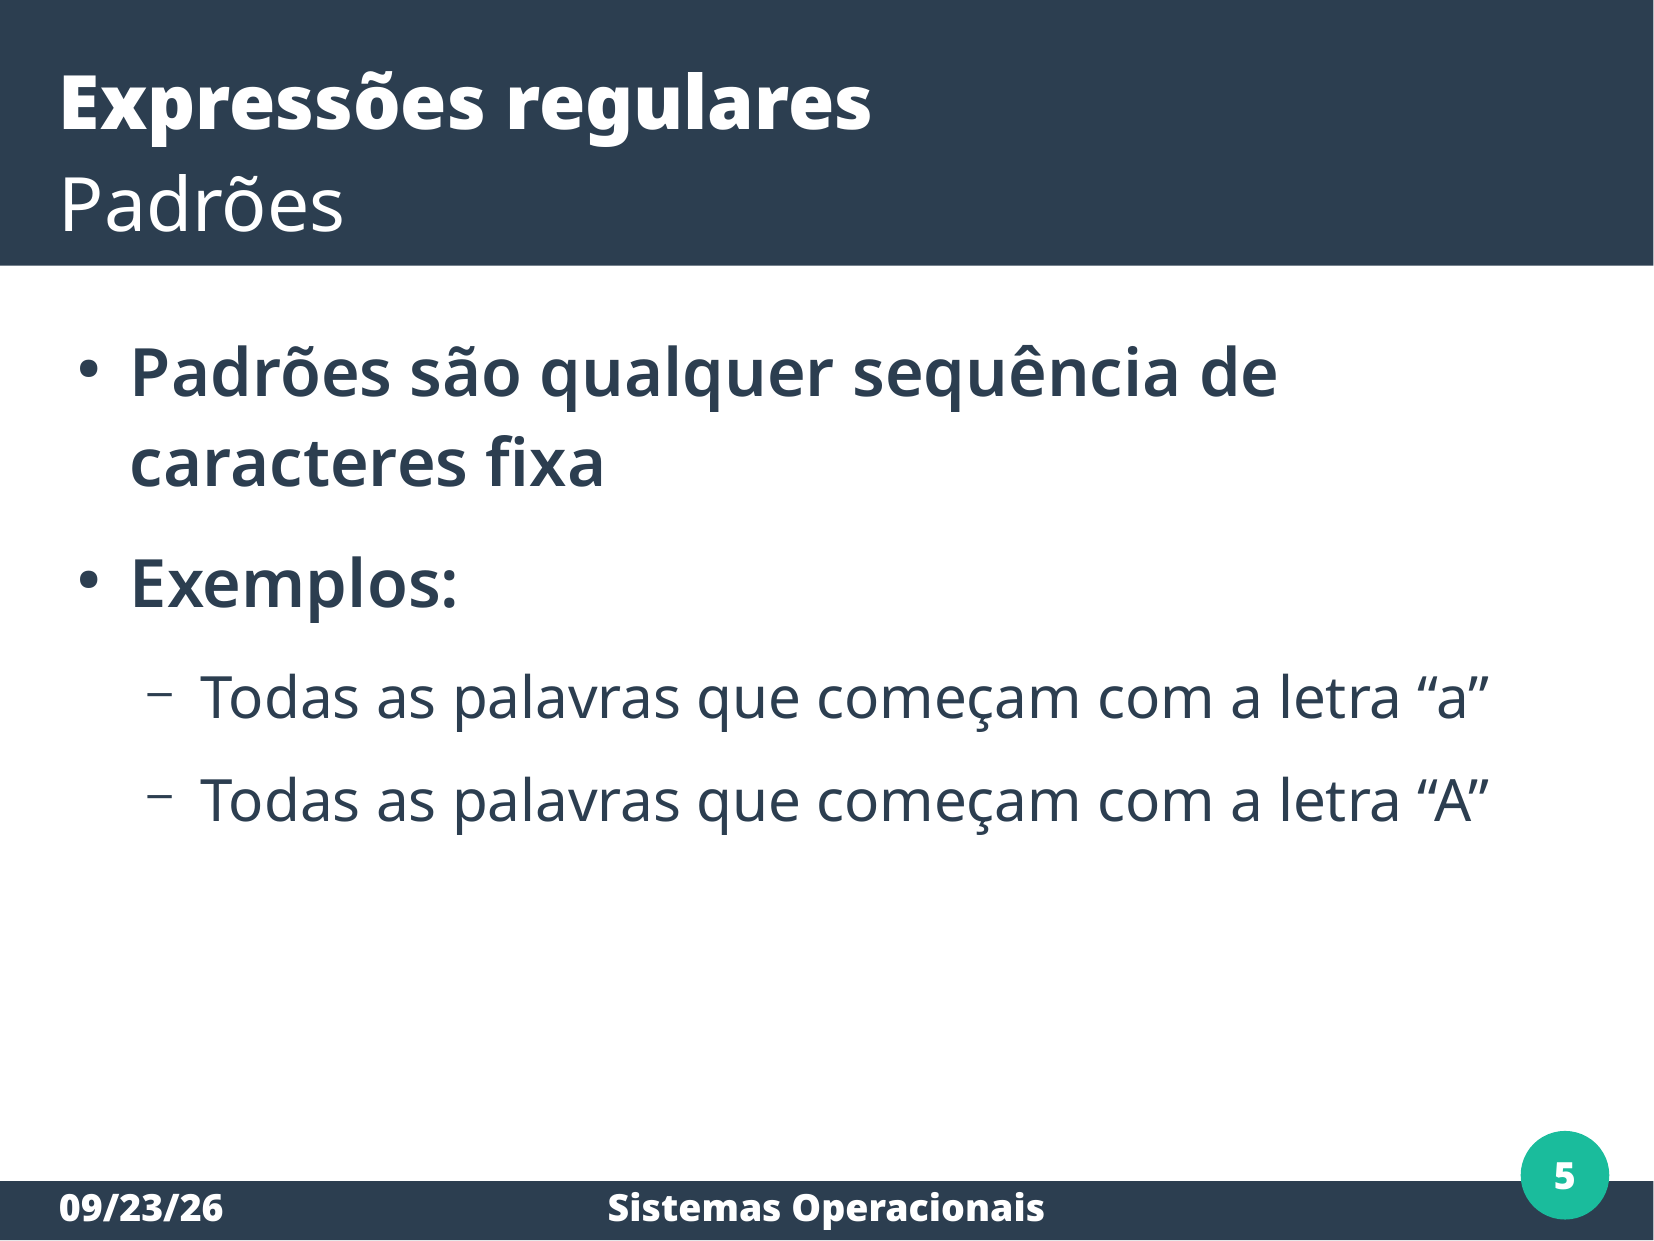

# Expressões regulares Padrões
Padrões são qualquer sequência de caracteres fixa
Exemplos:
Todas as palavras que começam com a letra “a”
Todas as palavras que começam com a letra “A”
5
Sistemas Operacionais